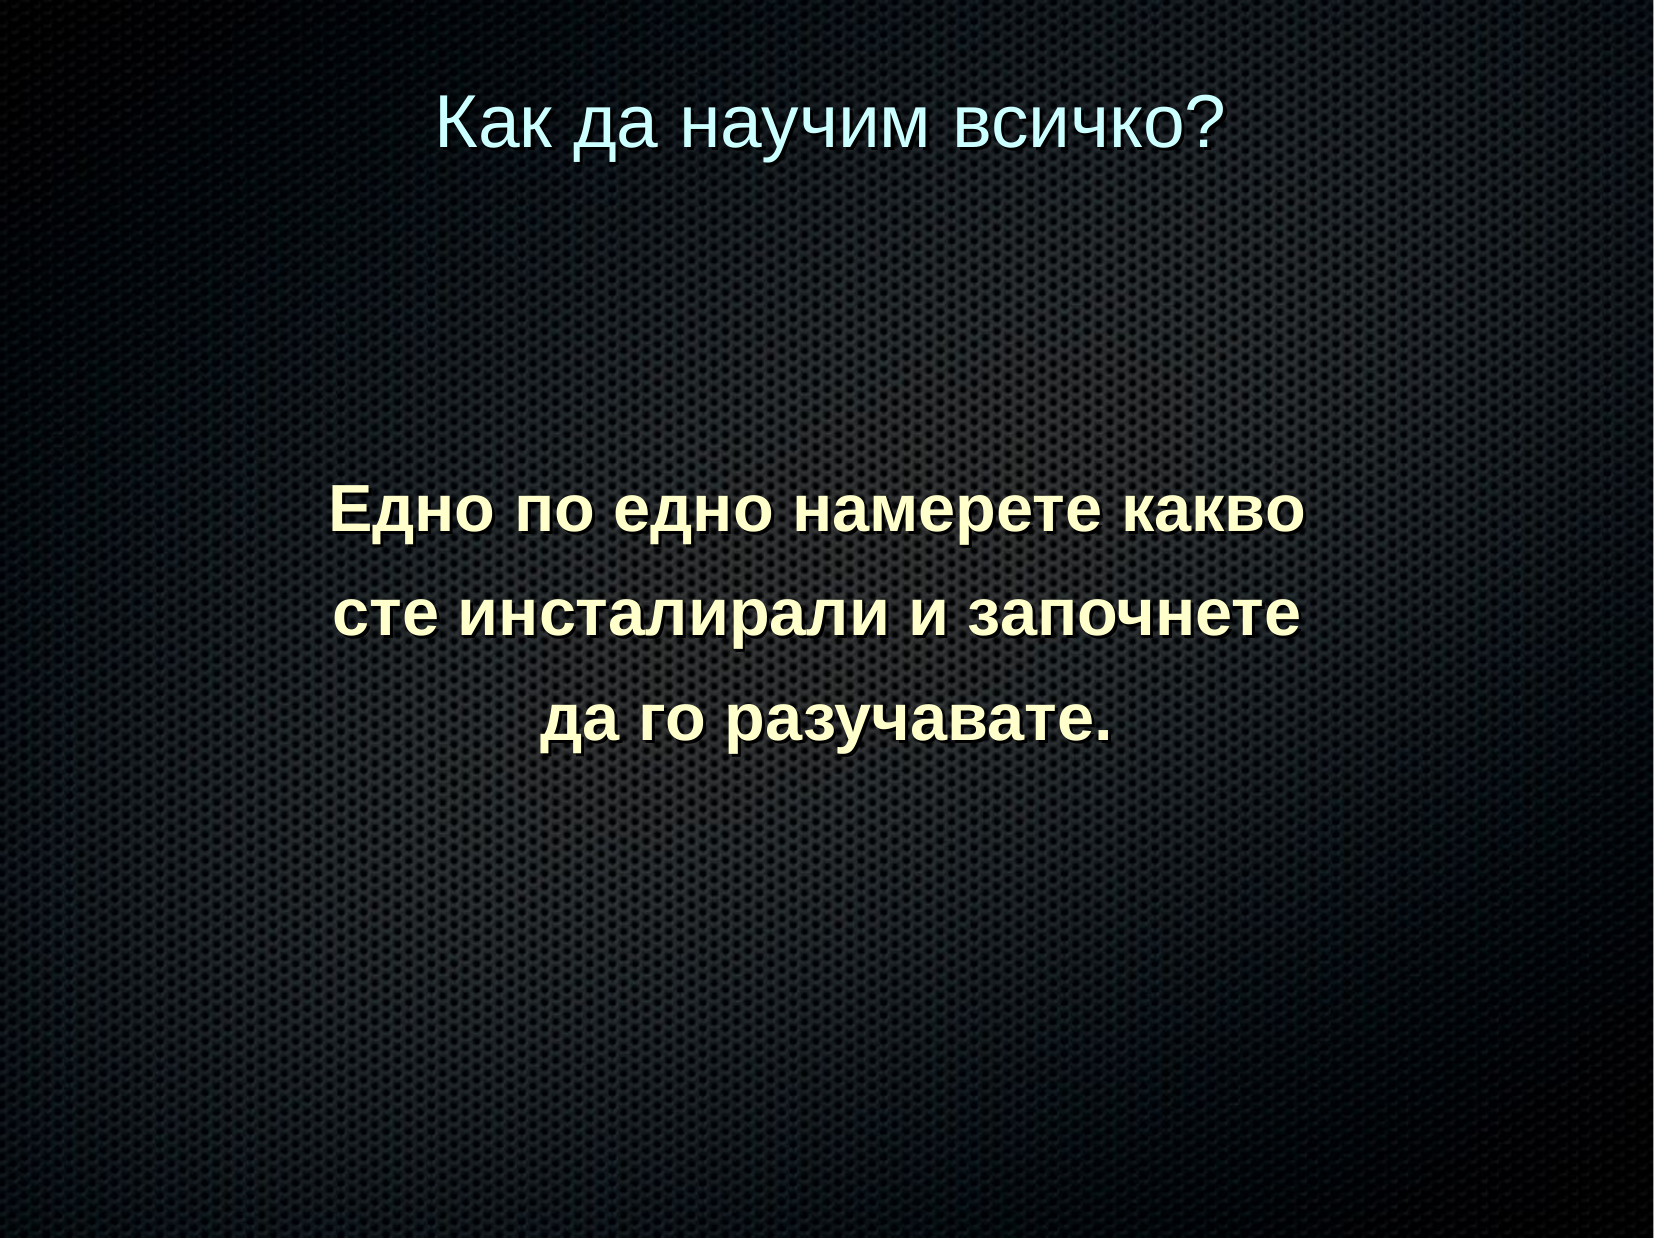

# Как да научим всичко?
Едно по едно намерете какво
сте инсталирали и започнете
да го разучавате.